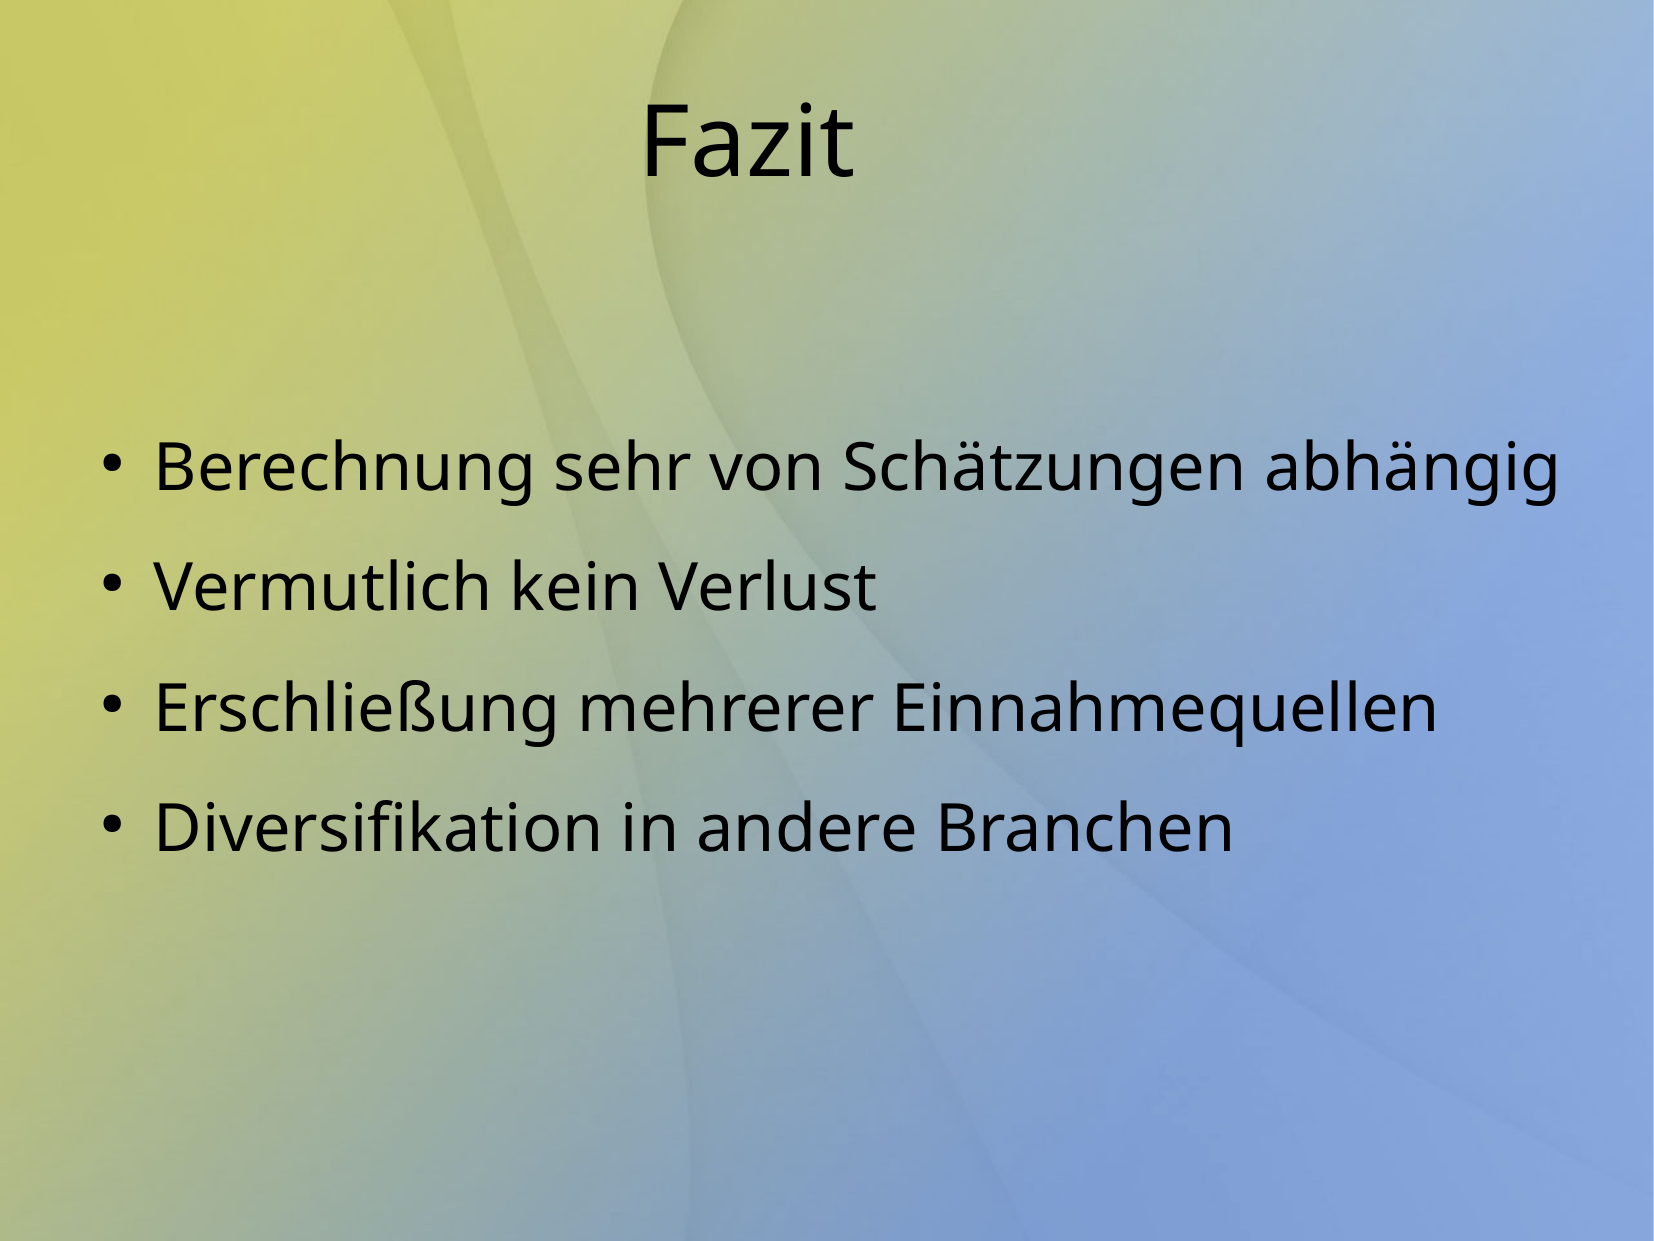

# Fazit
Berechnung sehr von Schätzungen abhängig
Vermutlich kein Verlust
Erschließung mehrerer Einnahmequellen
Diversifikation in andere Branchen